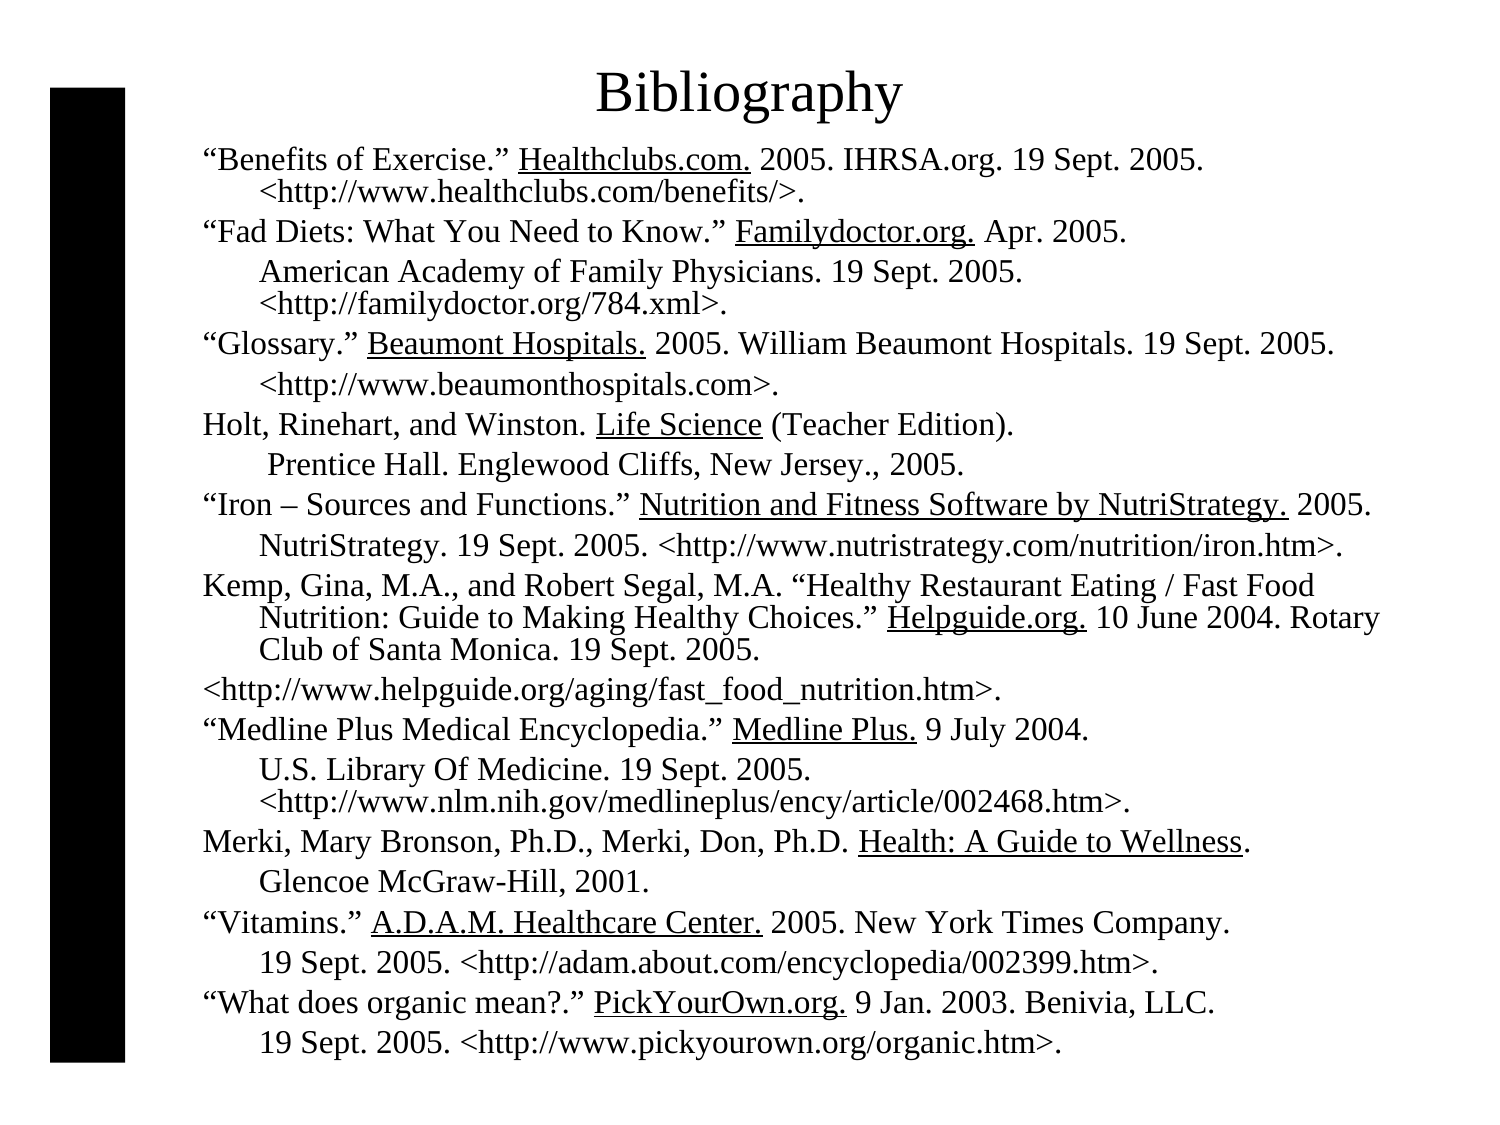

# Bibliography
“Benefits of Exercise.” Healthclubs.com. 2005. IHRSA.org. 19 Sept. 2005. <http://www.healthclubs.com/benefits/>.
“Fad Diets: What You Need to Know.” Familydoctor.org. Apr. 2005.
	American Academy of Family Physicians. 19 Sept. 2005. <http://familydoctor.org/784.xml>.
“Glossary.” Beaumont Hospitals. 2005. William Beaumont Hospitals. 19 Sept. 2005.
	<http://www.beaumonthospitals.com>.
Holt, Rinehart, and Winston. Life Science (Teacher Edition).
	 Prentice Hall. Englewood Cliffs, New Jersey., 2005.
“Iron – Sources and Functions.” Nutrition and Fitness Software by NutriStrategy. 2005.
	NutriStrategy. 19 Sept. 2005. <http://www.nutristrategy.com/nutrition/iron.htm>.
Kemp, Gina, M.A., and Robert Segal, M.A. “Healthy Restaurant Eating / Fast Food Nutrition: Guide to Making Healthy Choices.” Helpguide.org. 10 June 2004. Rotary Club of Santa Monica. 19 Sept. 2005.
<http://www.helpguide.org/aging/fast_food_nutrition.htm>.
“Medline Plus Medical Encyclopedia.” Medline Plus. 9 July 2004.
	U.S. Library Of Medicine. 19 Sept. 2005. <http://www.nlm.nih.gov/medlineplus/ency/article/002468.htm>.
Merki, Mary Bronson, Ph.D., Merki, Don, Ph.D. Health: A Guide to Wellness.
	Glencoe McGraw-Hill, 2001.
“Vitamins.” A.D.A.M. Healthcare Center. 2005. New York Times Company.
	19 Sept. 2005. <http://adam.about.com/encyclopedia/002399.htm>.
“What does organic mean?.” PickYourOwn.org. 9 Jan. 2003. Benivia, LLC.
	19 Sept. 2005. <http://www.pickyourown.org/organic.htm>.